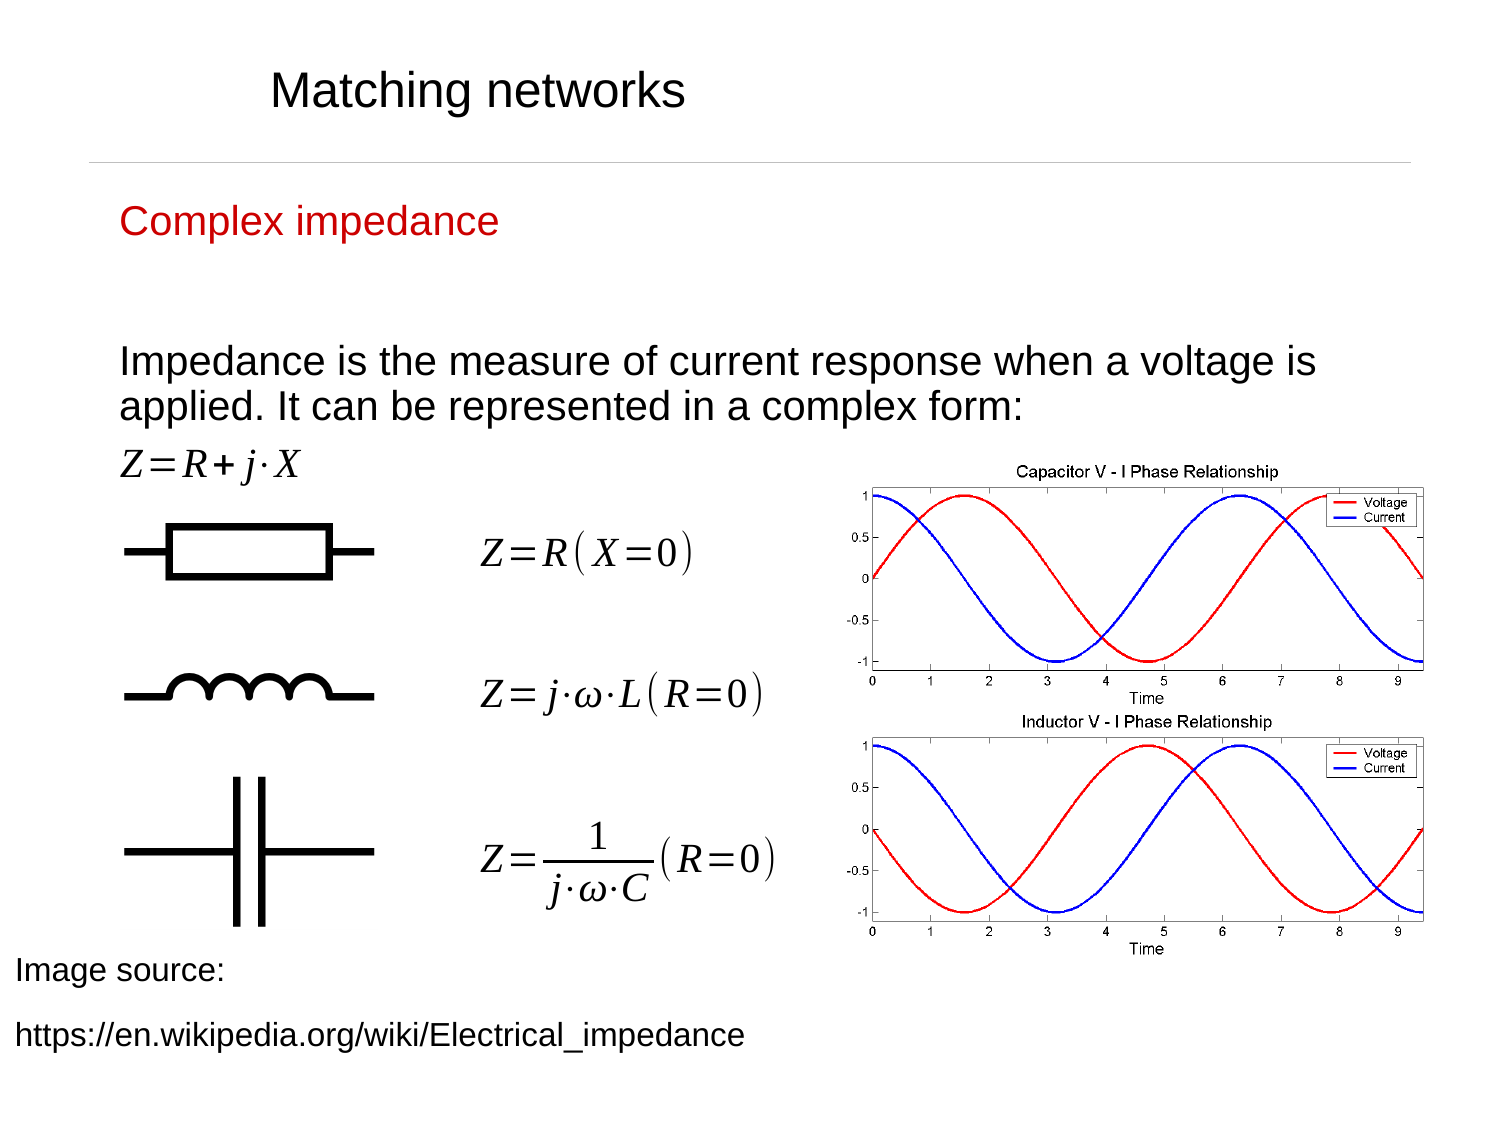

Matching networks
# Complex impedance
Impedance is the measure of current response when a voltage is applied. It can be represented in a complex form:
Image source:
https://en.wikipedia.org/wiki/Electrical_impedance